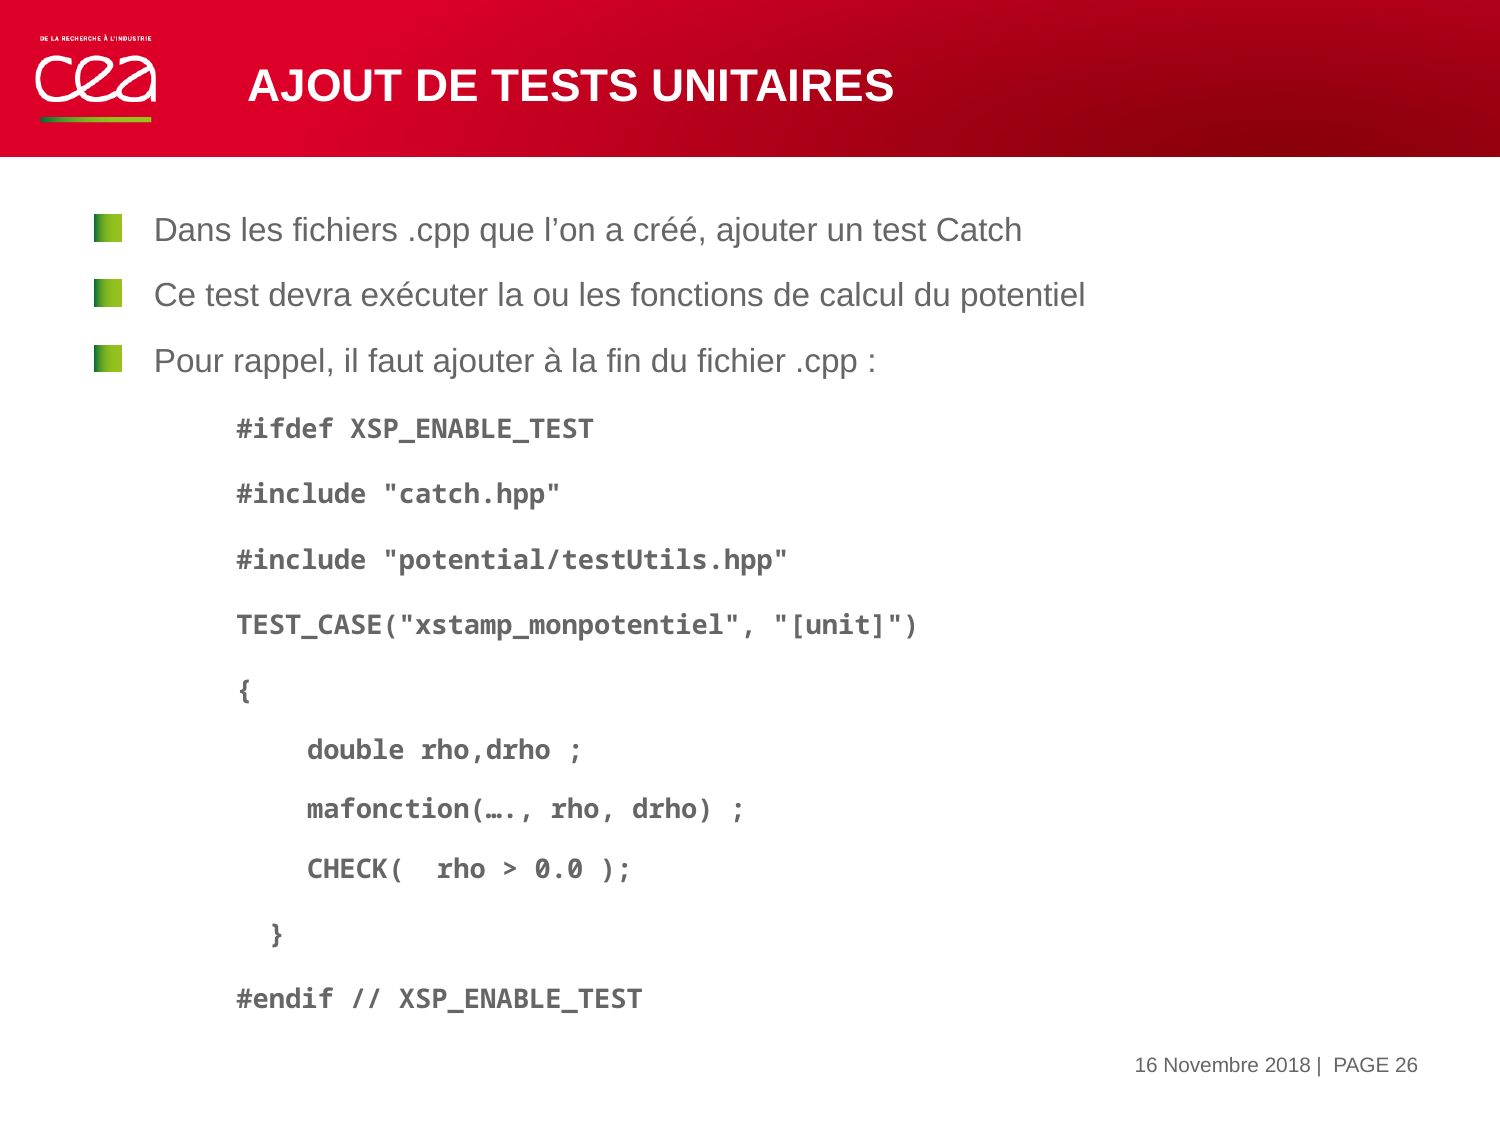

# Ajout de tests unitaires
Dans les fichiers .cpp que l’on a créé, ajouter un test Catch
Ce test devra exécuter la ou les fonctions de calcul du potentiel
Pour rappel, il faut ajouter à la fin du fichier .cpp :
#ifdef XSP_ENABLE_TEST
#include "catch.hpp"
#include "potential/testUtils.hpp"
TEST_CASE("xstamp_monpotentiel", "[unit]")
{
double rho,drho ;
mafonction(…., rho, drho) ;
CHECK( rho > 0.0 );
 }
#endif // XSP_ENABLE_TEST
| PAGE
16 Novembre 2018